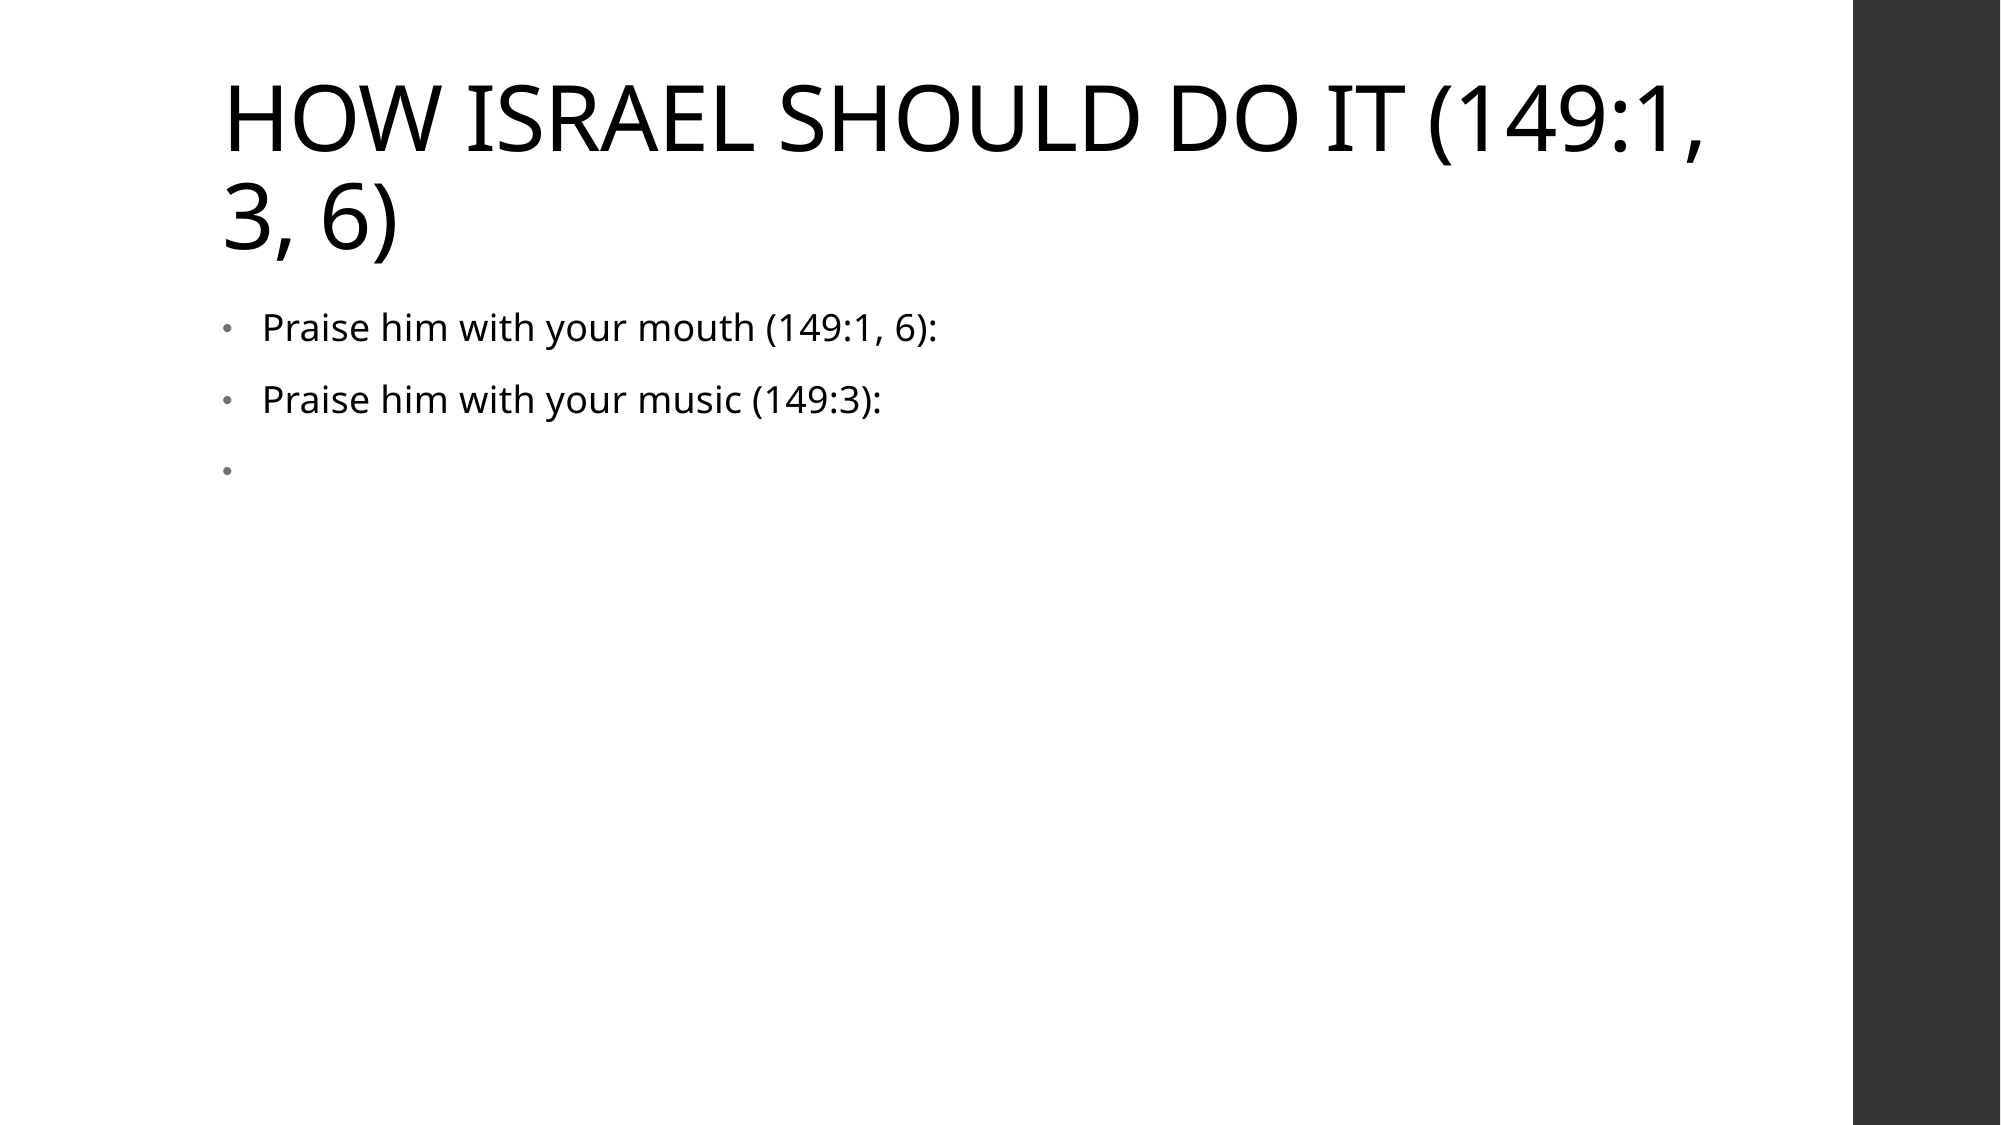

# HOW ISRAEL SHOULD DO IT (149:1, 3, 6)
 Praise him with your mouth (149:1, 6):
 Praise him with your music (149:3):